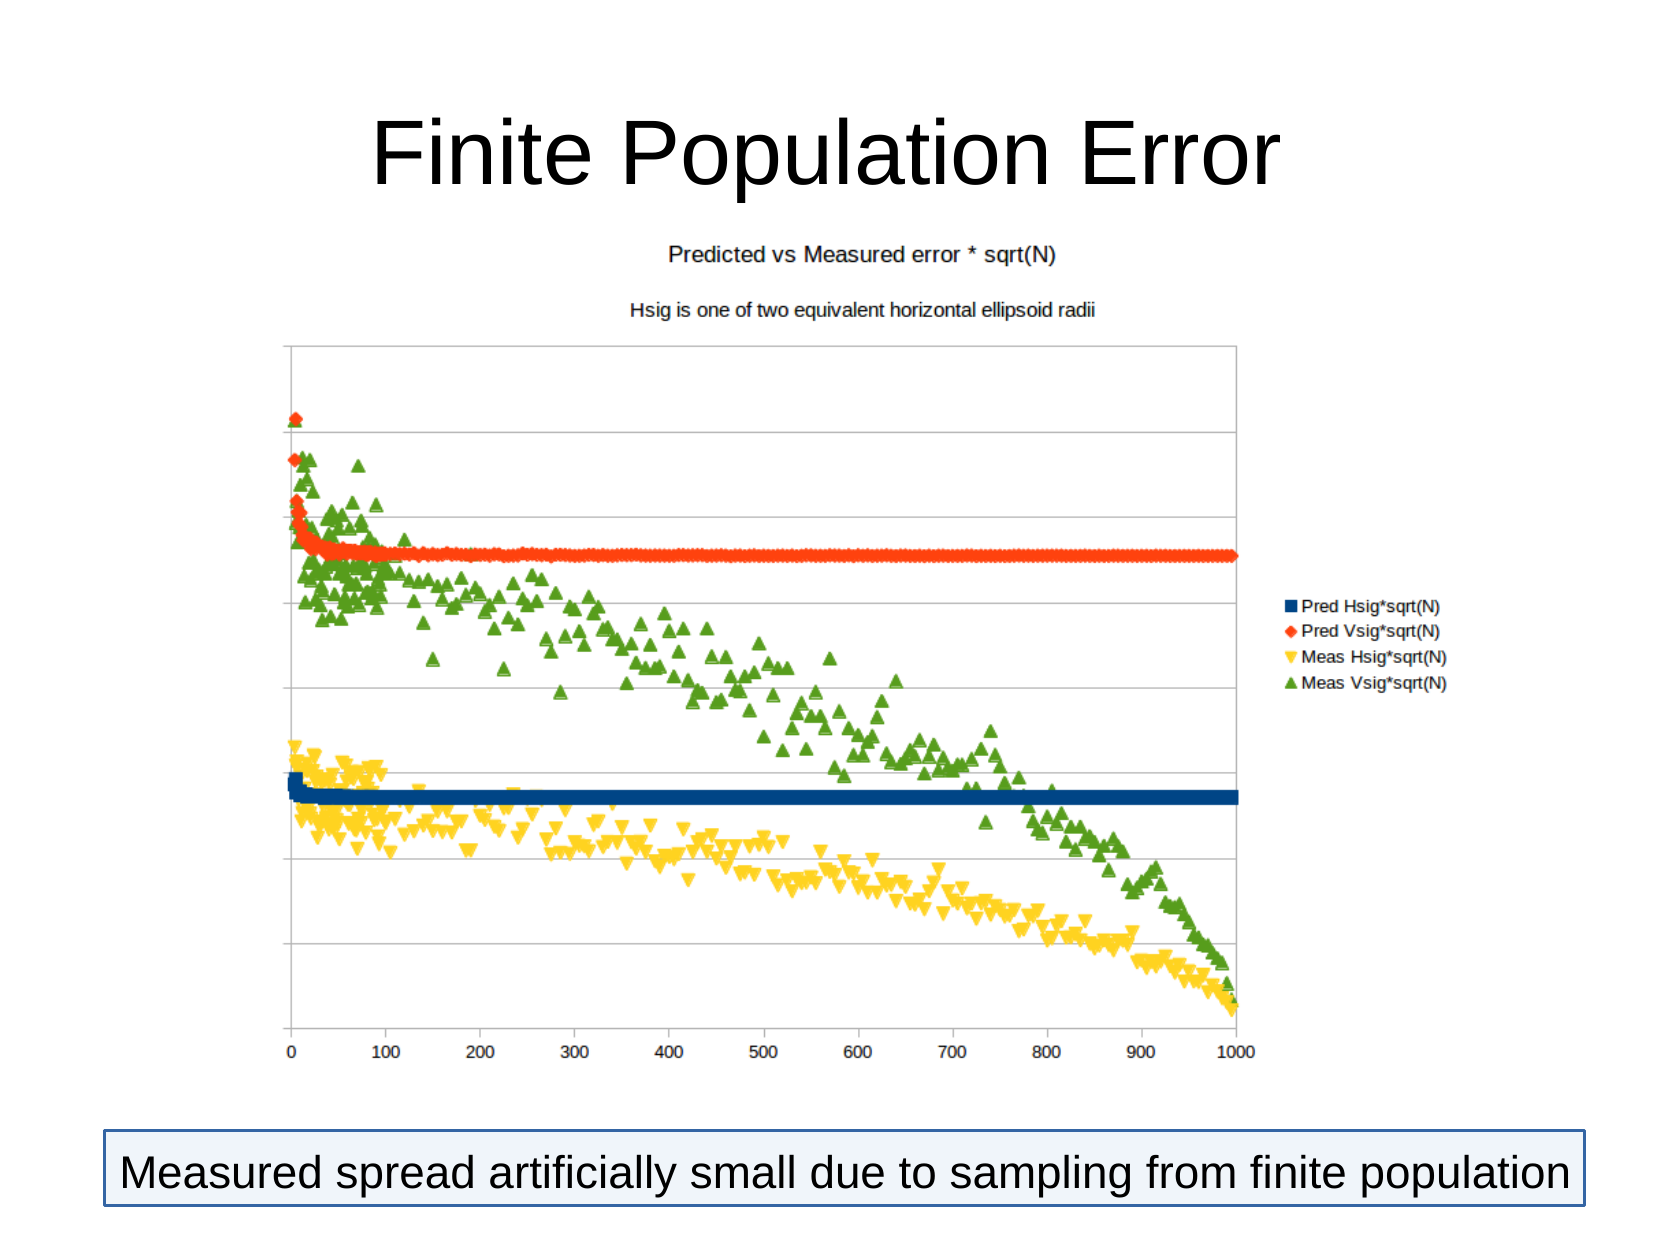

# Finite Population Error
Measured spread artificially small due to sampling from finite population